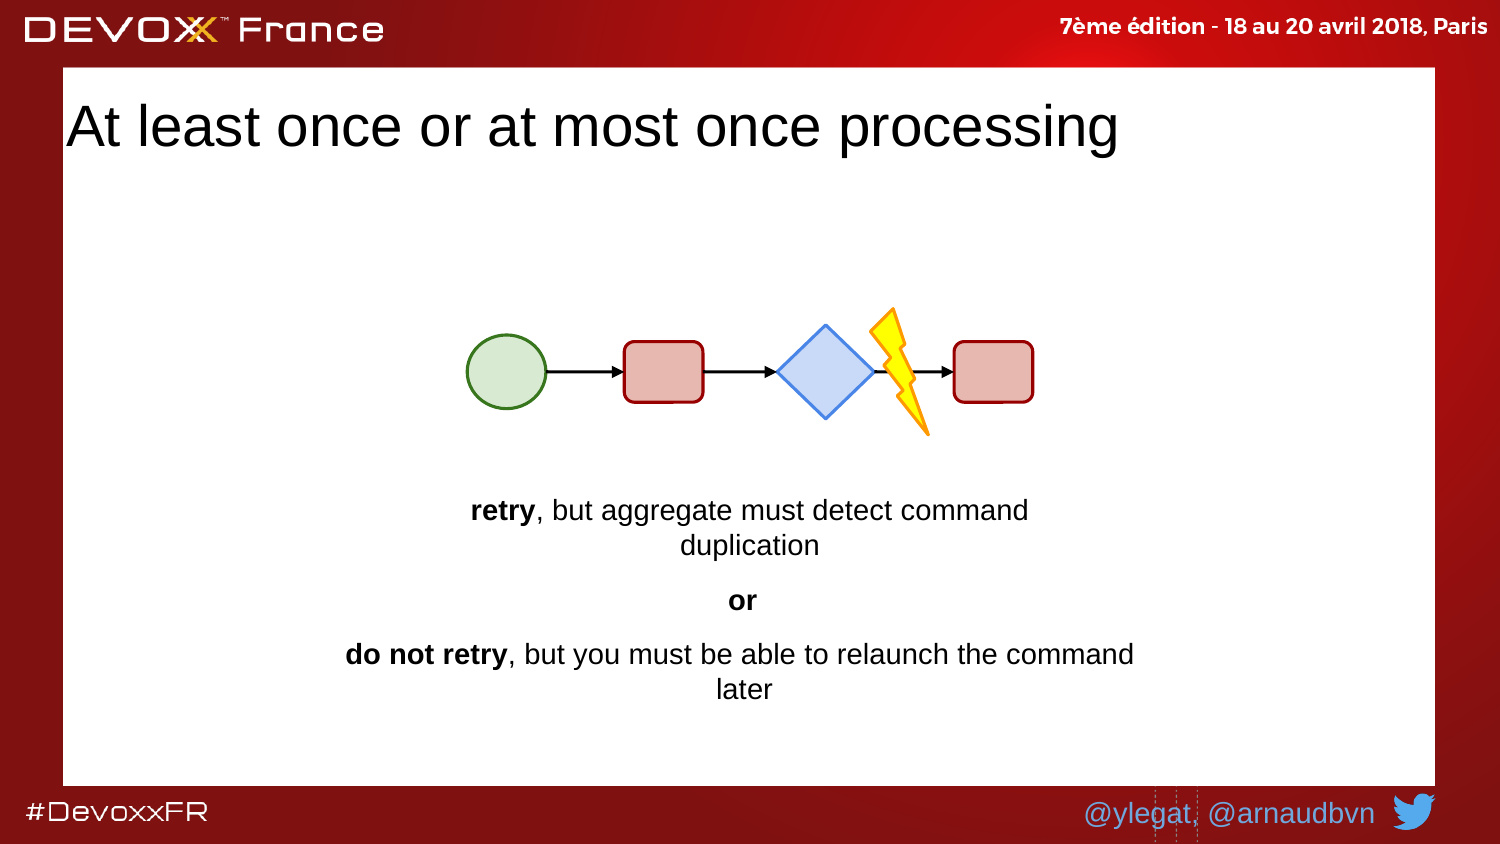

# At least once or at most once processing
retry, but aggregate must detect command duplication
or
do not retry, but you must be able to relaunch the command
later
@ylegat, @arnaudbvn